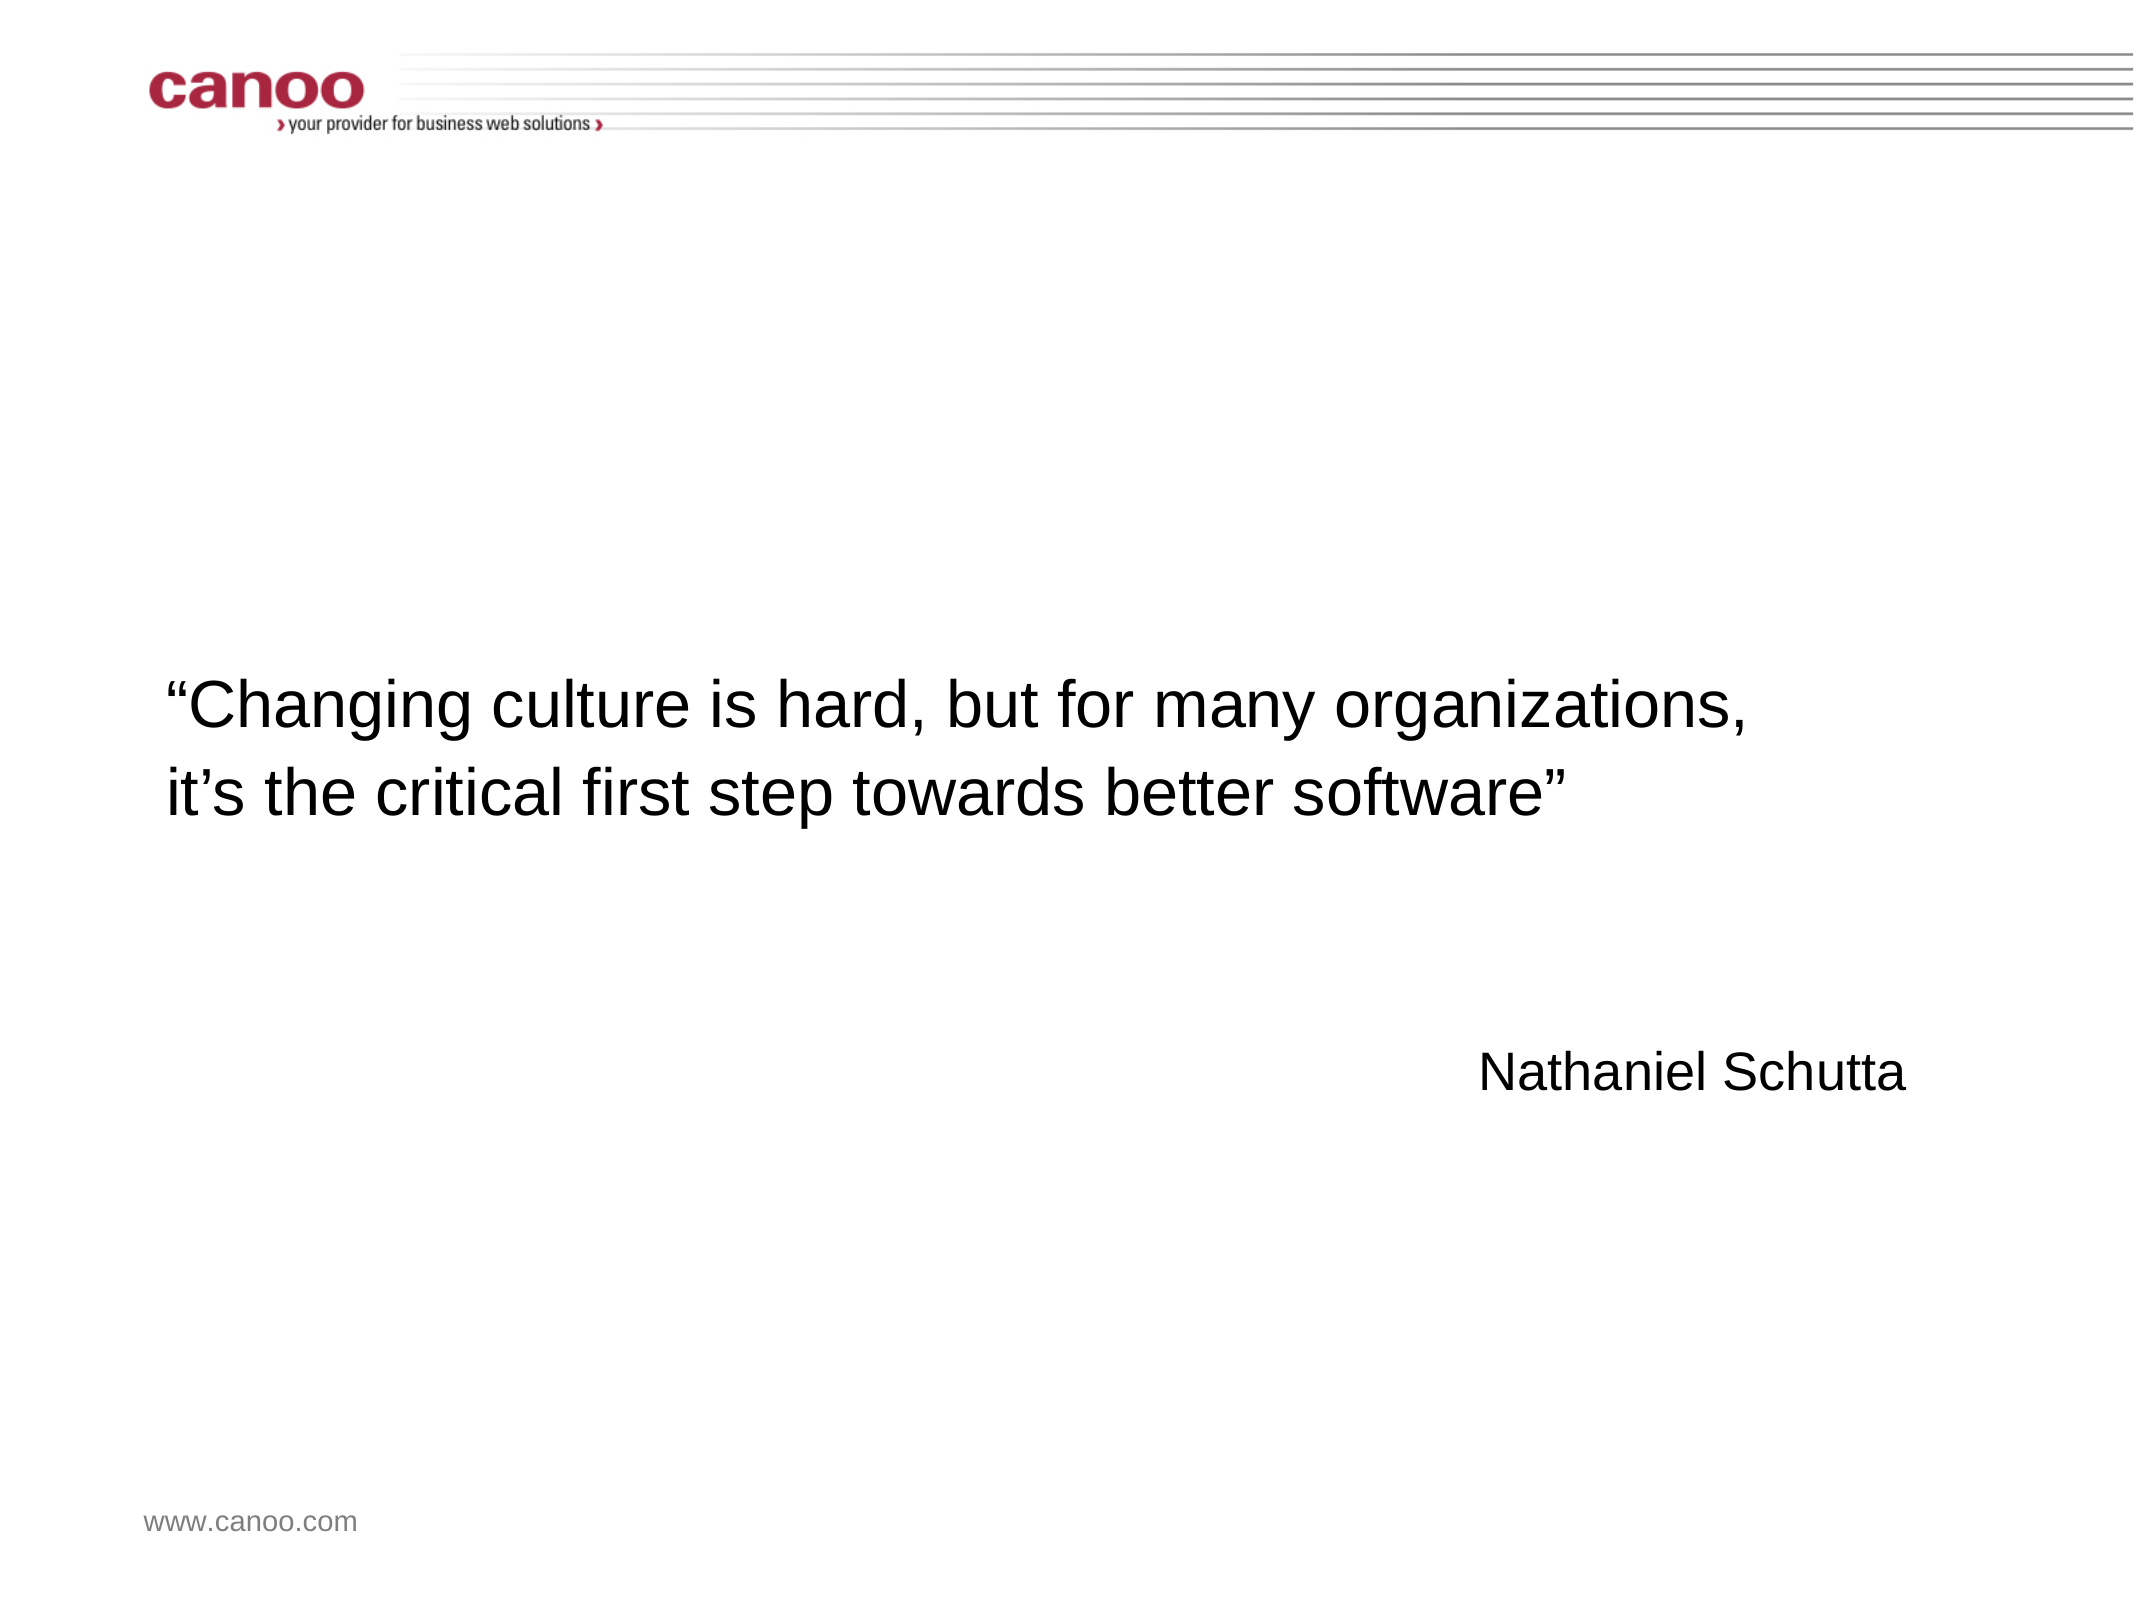

“Changing culture is hard, but for many organizations,
it’s the critical first step towards better software”
Nathaniel Schutta